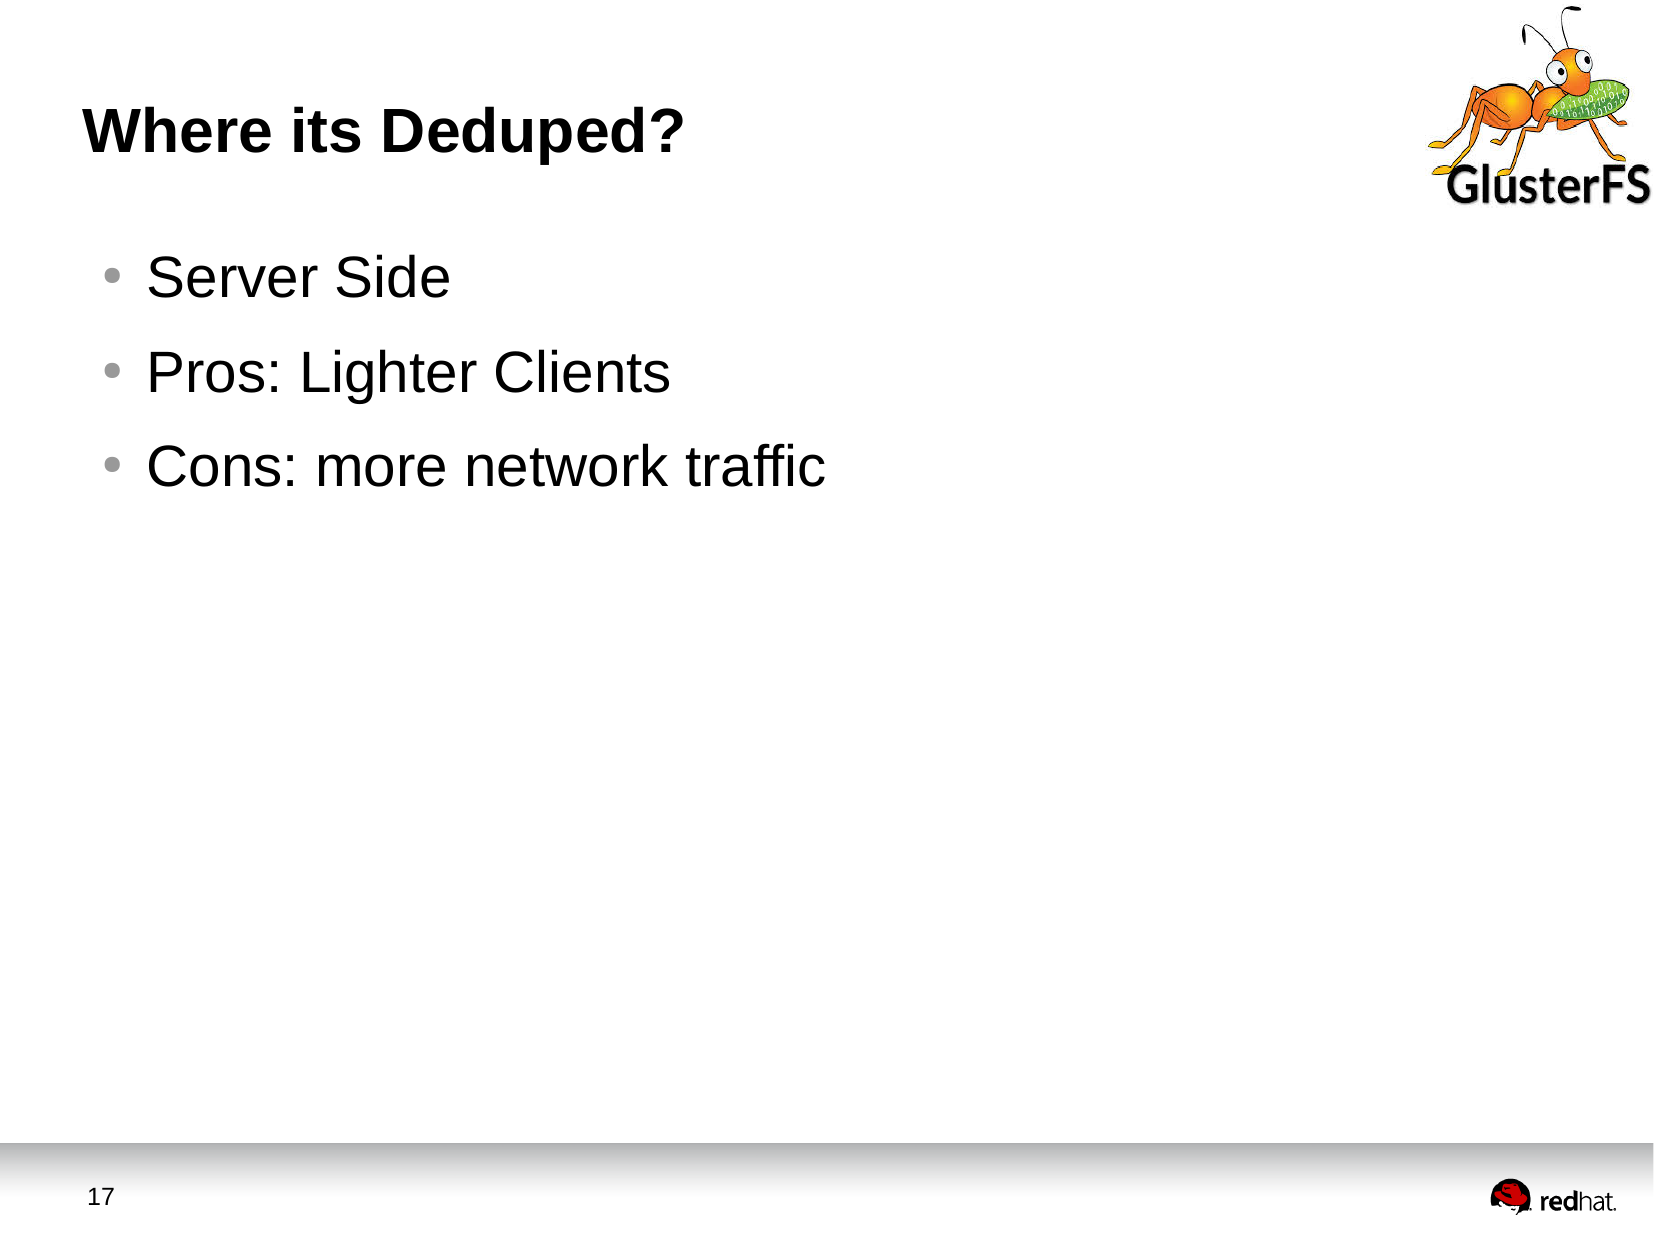

# Where its Deduped?
Server Side
Pros: Lighter Clients
Cons: more network traffic